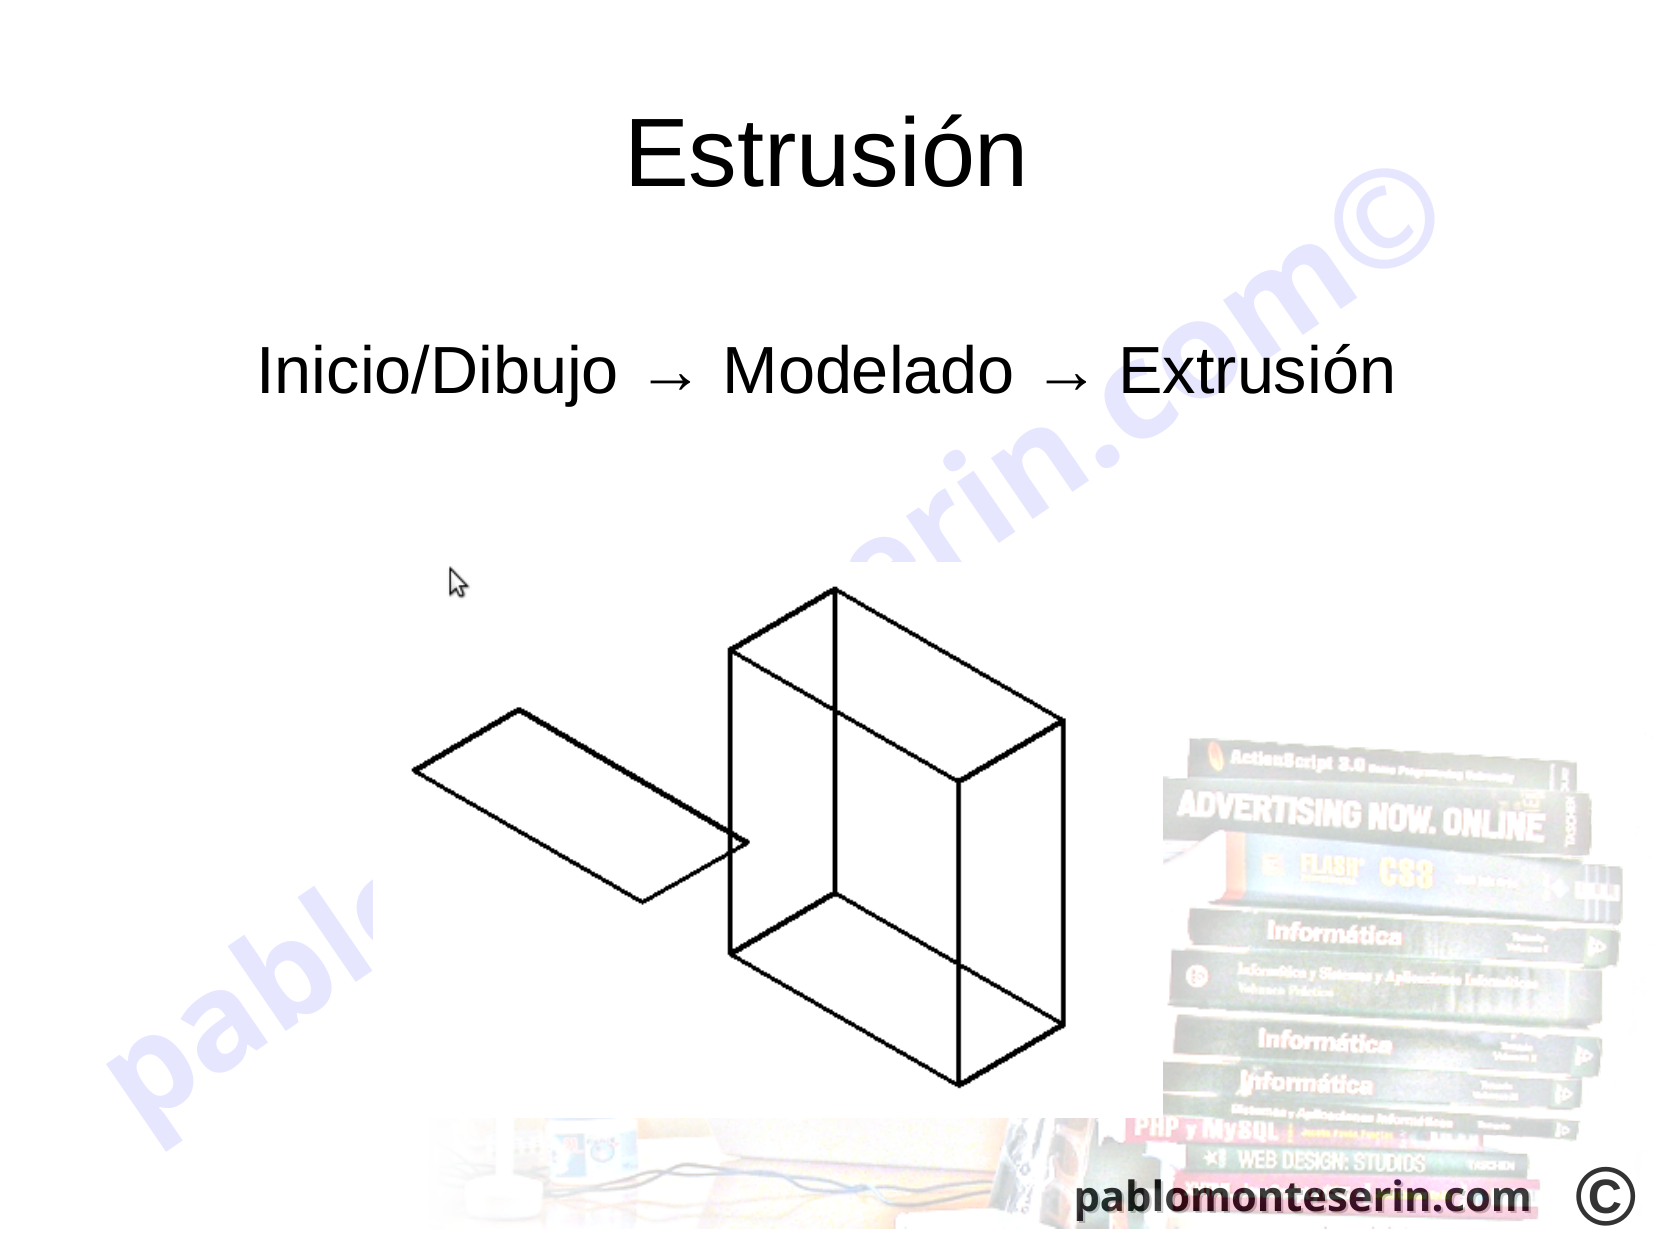

# Estrusión
Inicio/Dibujo → Modelado → Extrusión